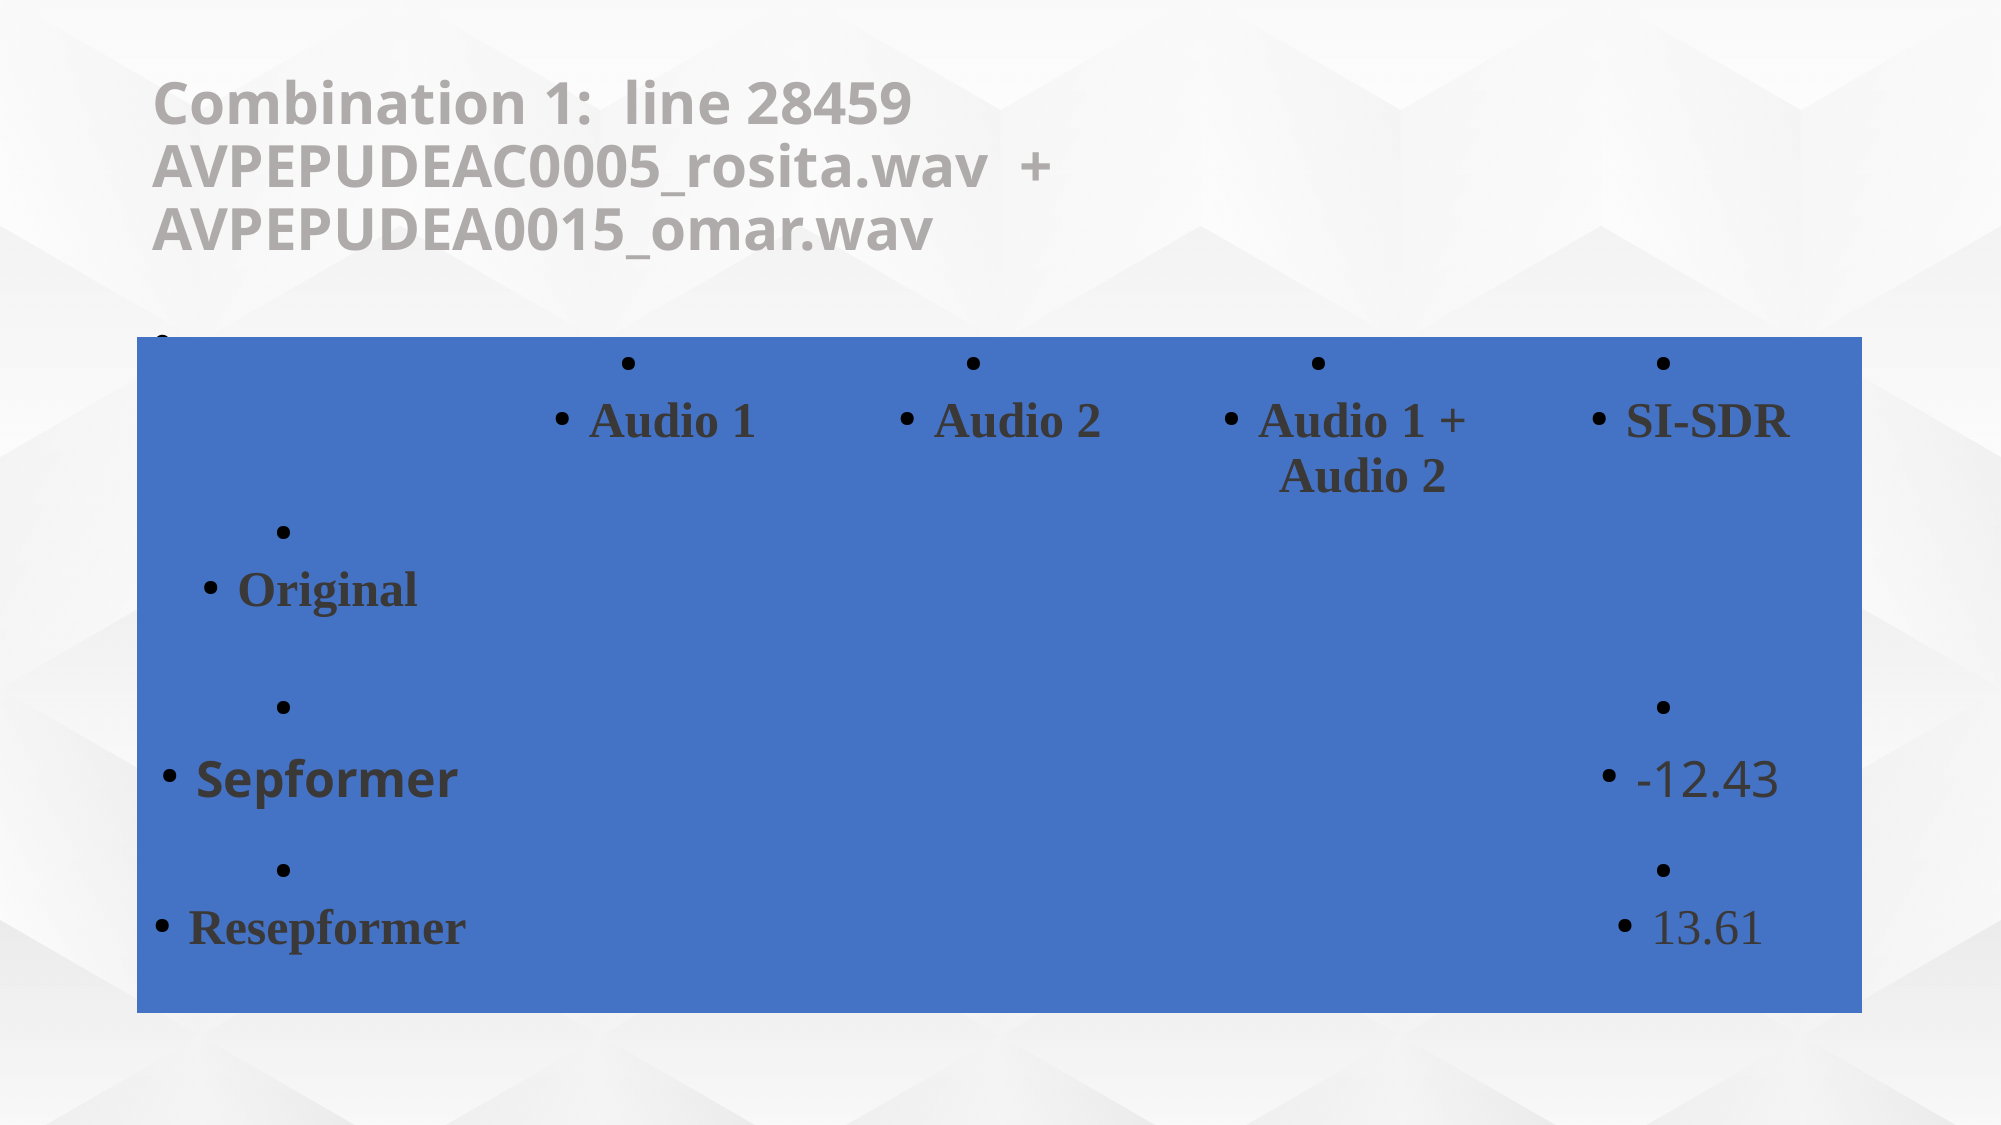

# Combination 1: line 28459 AVPEPUDEAC0005_rosita.wav + AVPEPUDEA0015_omar.wav
| | Audio 1 | Audio 2 | Audio 1 + Audio 2 | SI-SDR |
| --- | --- | --- | --- | --- |
| Original | | | | |
| Sepformer | | | | -12.43 |
| Resepformer | | | | 13.61 |